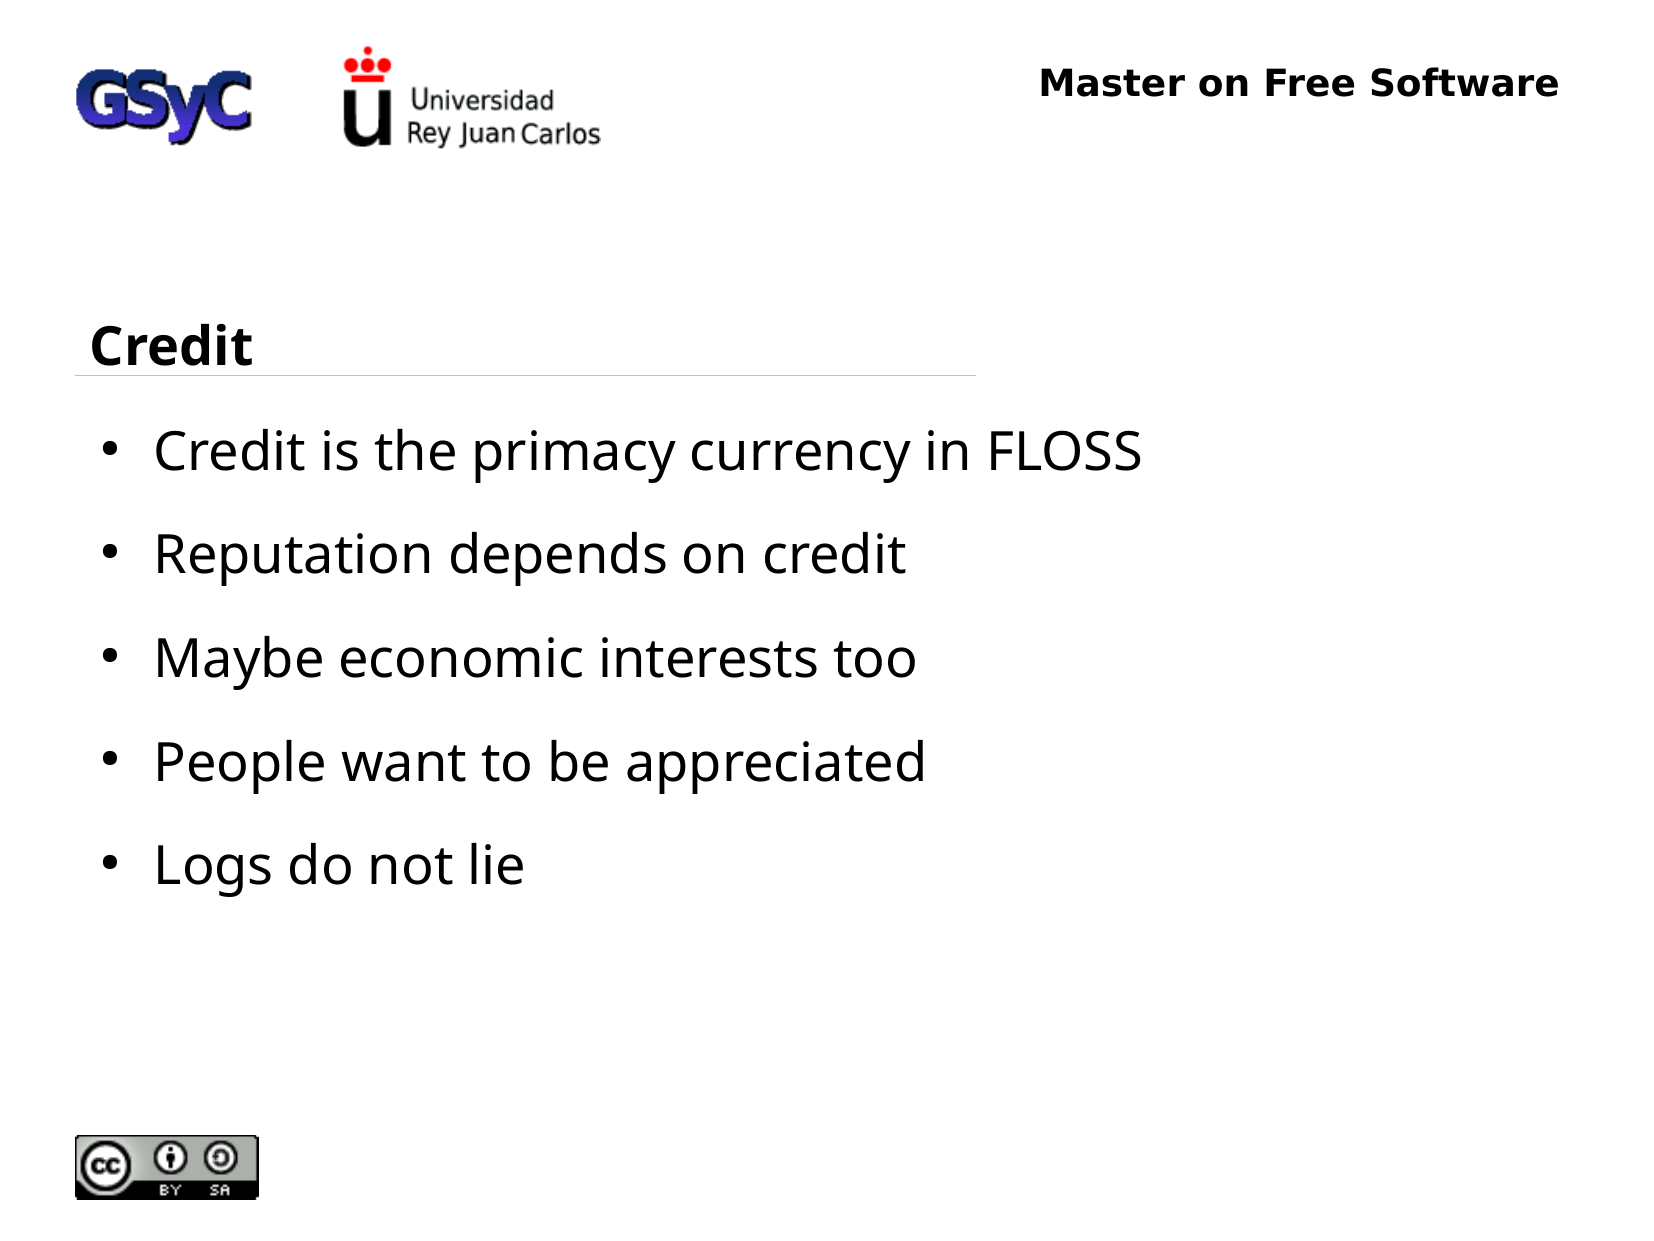

Credit
# Credit is the primacy currency in FLOSS
Reputation depends on credit
Maybe economic interests too
People want to be appreciated
Logs do not lie